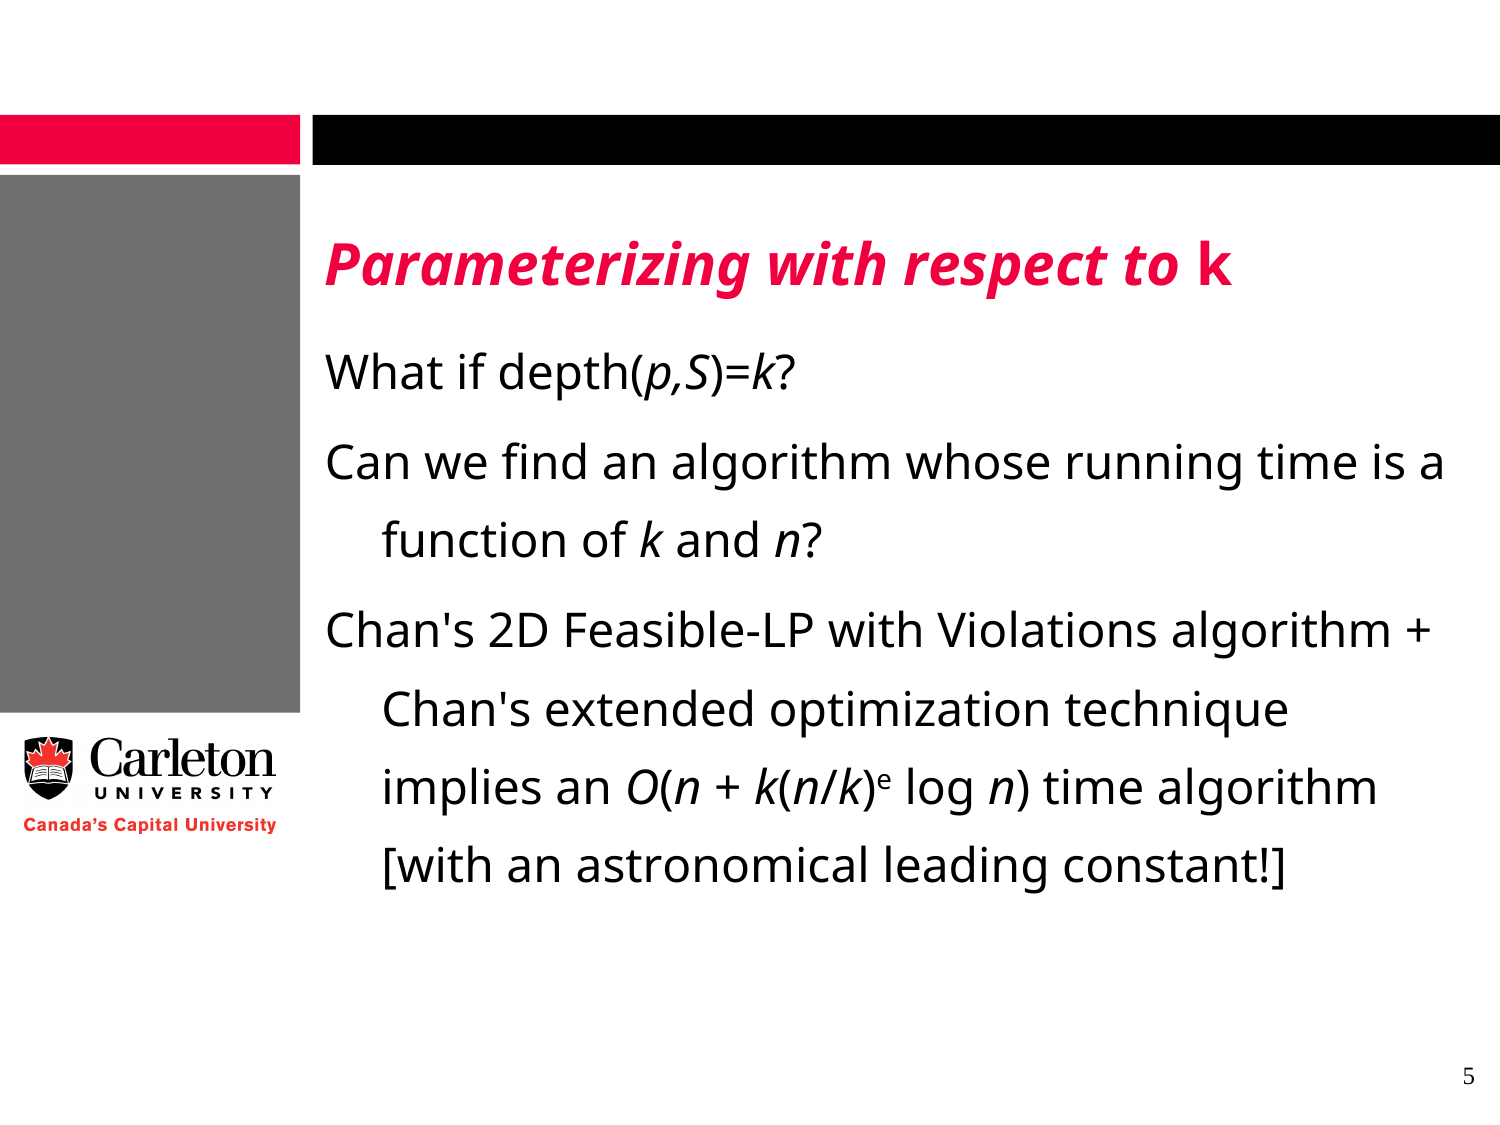

# Parameterizing with respect to k
What if depth(p,S)=k?
Can we find an algorithm whose running time is a function of k and n?
Chan's 2D Feasible-LP with Violations algorithm + Chan's extended optimization technique implies an O(n + k(n/k)e log n) time algorithm [with an astronomical leading constant!]
5